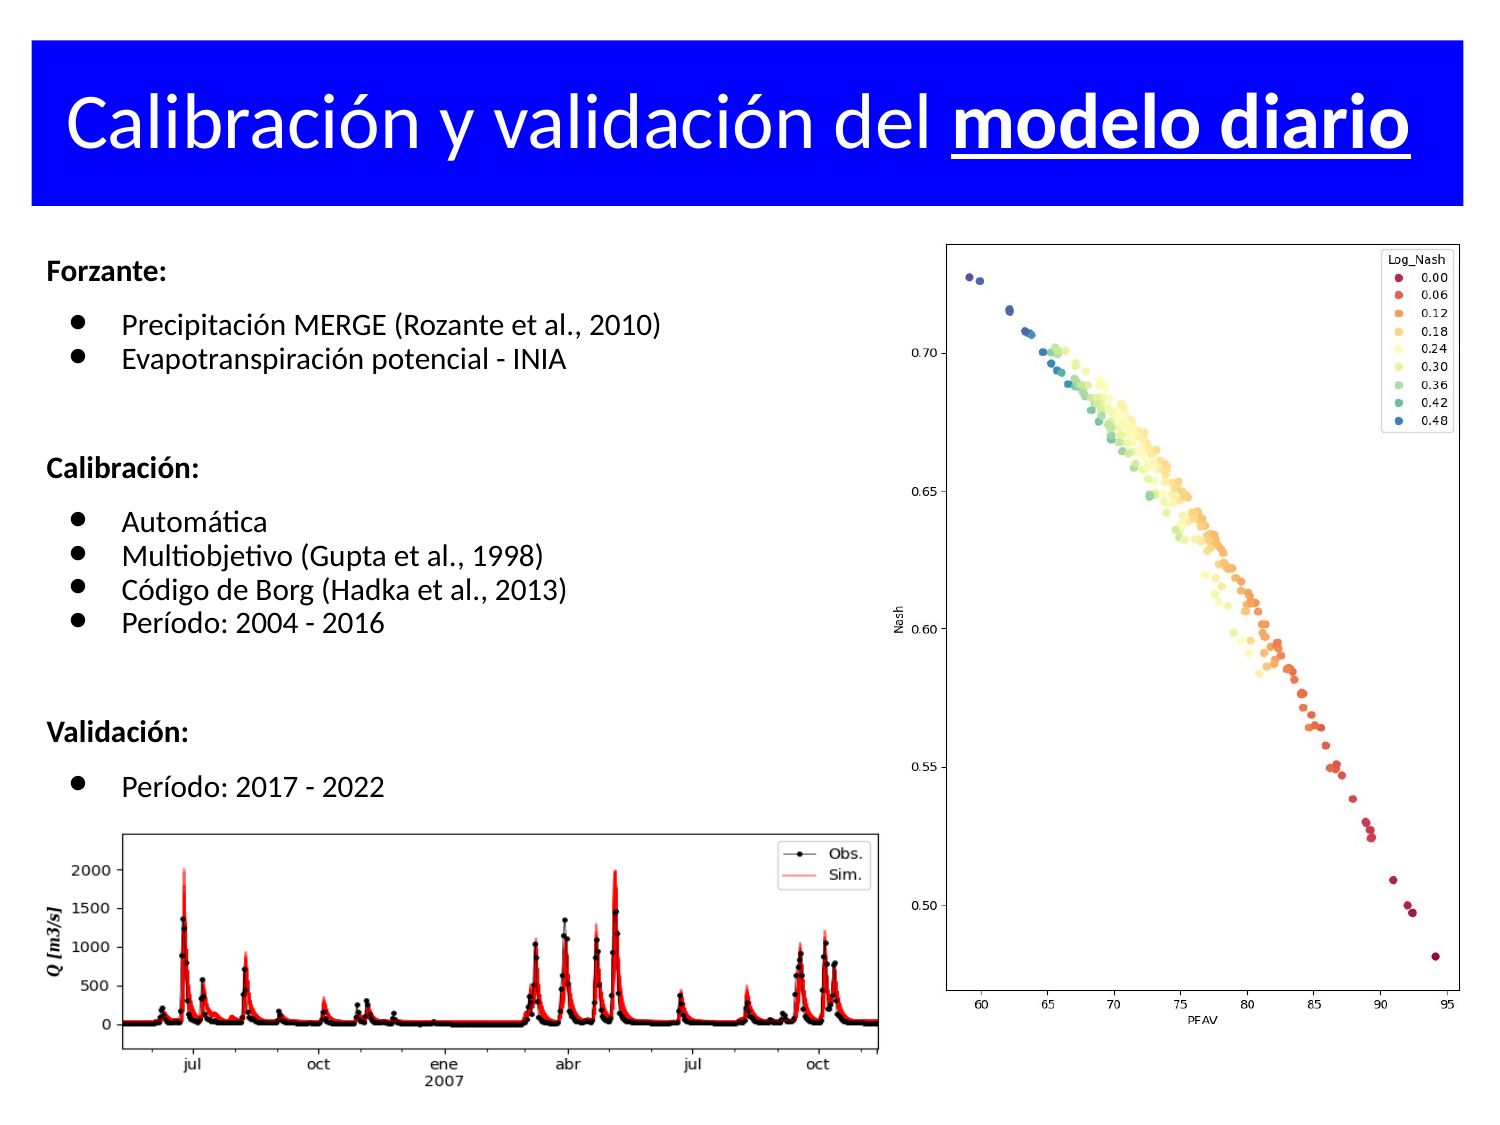

# Calibración y validación del modelo diario
Forzante:
Precipitación MERGE (Rozante et al., 2010)
Evapotranspiración potencial - INIA
Calibración:
Automática
Multiobjetivo (Gupta et al., 1998)
Código de Borg (Hadka et al., 2013)
Período: 2004 - 2016
Validación:
Período: 2017 - 2022